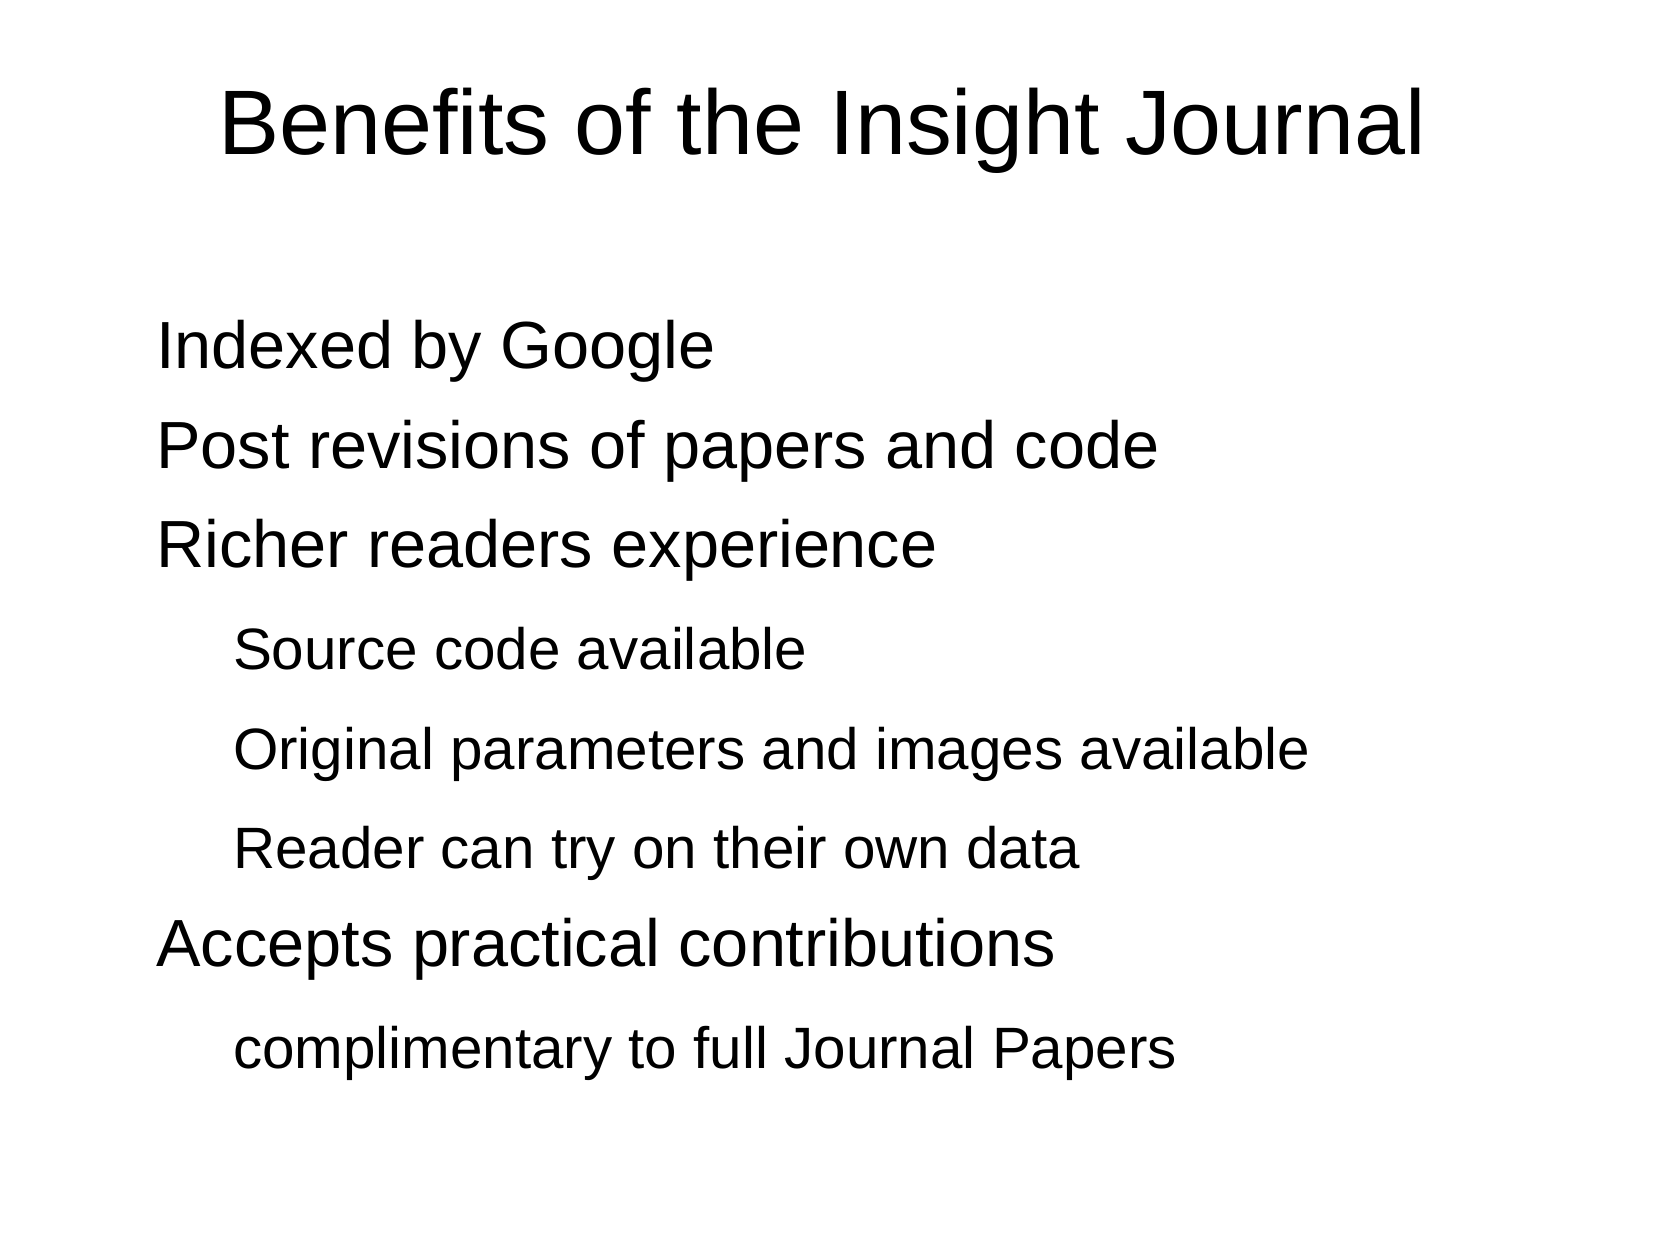

# Benefits of the Insight Journal
Indexed by Google
Post revisions of papers and code
Richer readers experience
Source code available
Original parameters and images available
Reader can try on their own data
Accepts practical contributions
complimentary to full Journal Papers